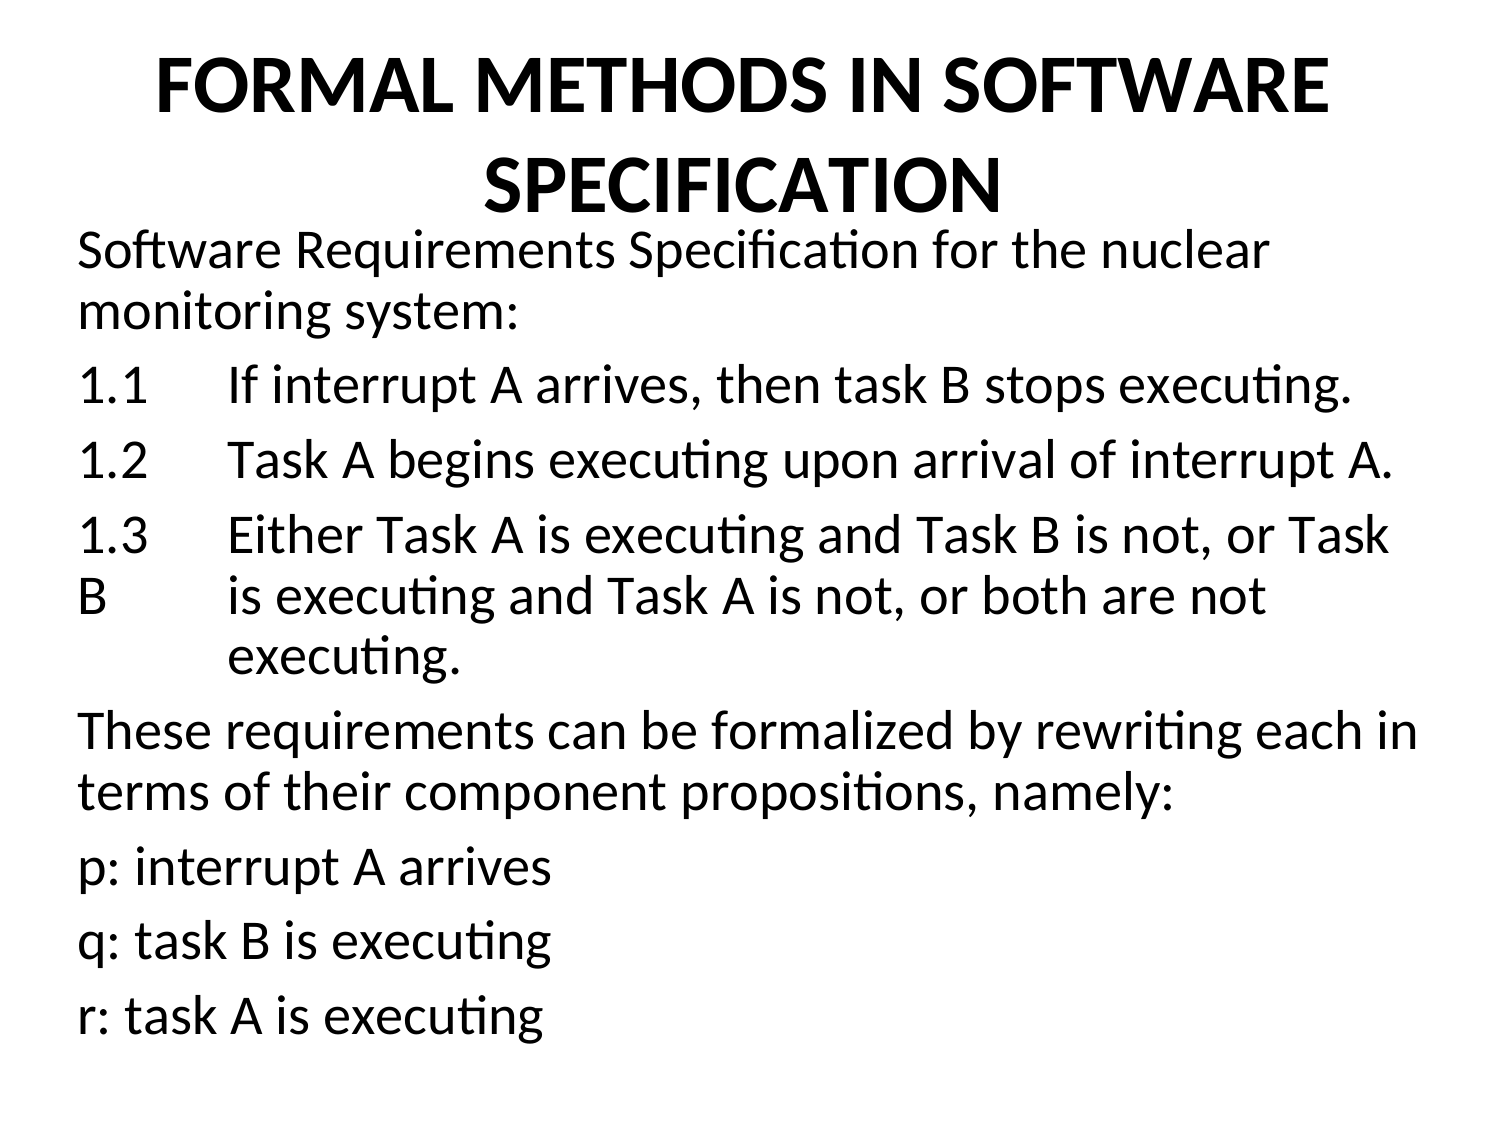

# FORMAL METHODS IN SOFTWARE SPECIFICATION
Software Requirements Specification for the nuclear monitoring system:
1.1 	If interrupt A arrives, then task B stops executing.
1.2 	Task A begins executing upon arrival of interrupt A.
1.3 	Either Task A is executing and Task B is not, or Task B 	is executing and Task A is not, or both are not 	executing.
These requirements can be formalized by rewriting each in terms of their component propositions, namely:
p: interrupt A arrives
q: task B is executing
r: task A is executing